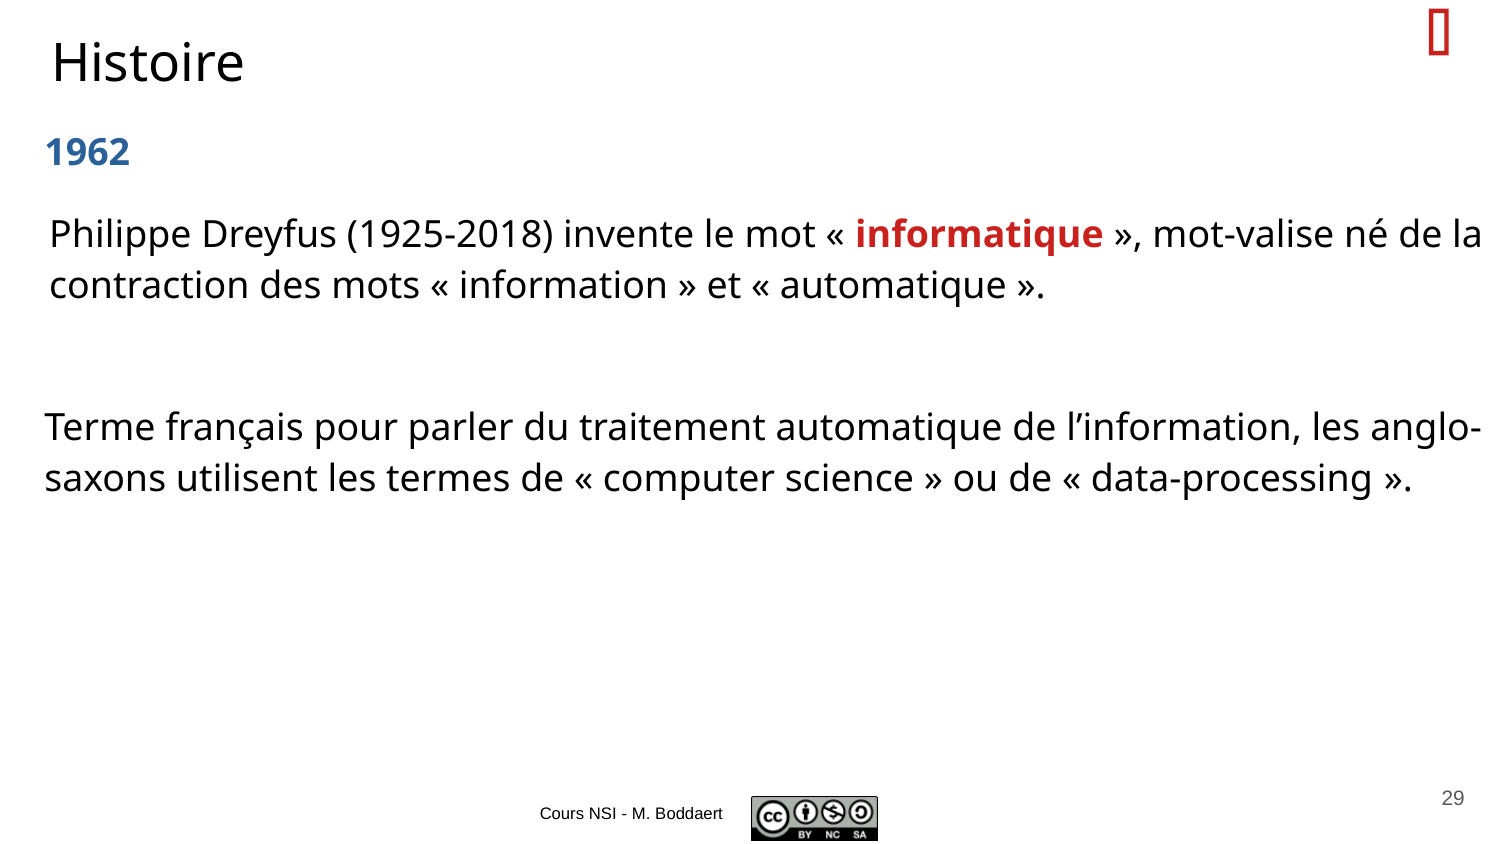


# Histoire
1962
Philippe Dreyfus (1925-2018) invente le mot « informatique », mot-valise né de la contraction des mots « information » et « automatique ».
Terme français pour parler du traitement automatique de l’information, les anglo-saxons utilisent les termes de « computer science » ou de « data-processing ».